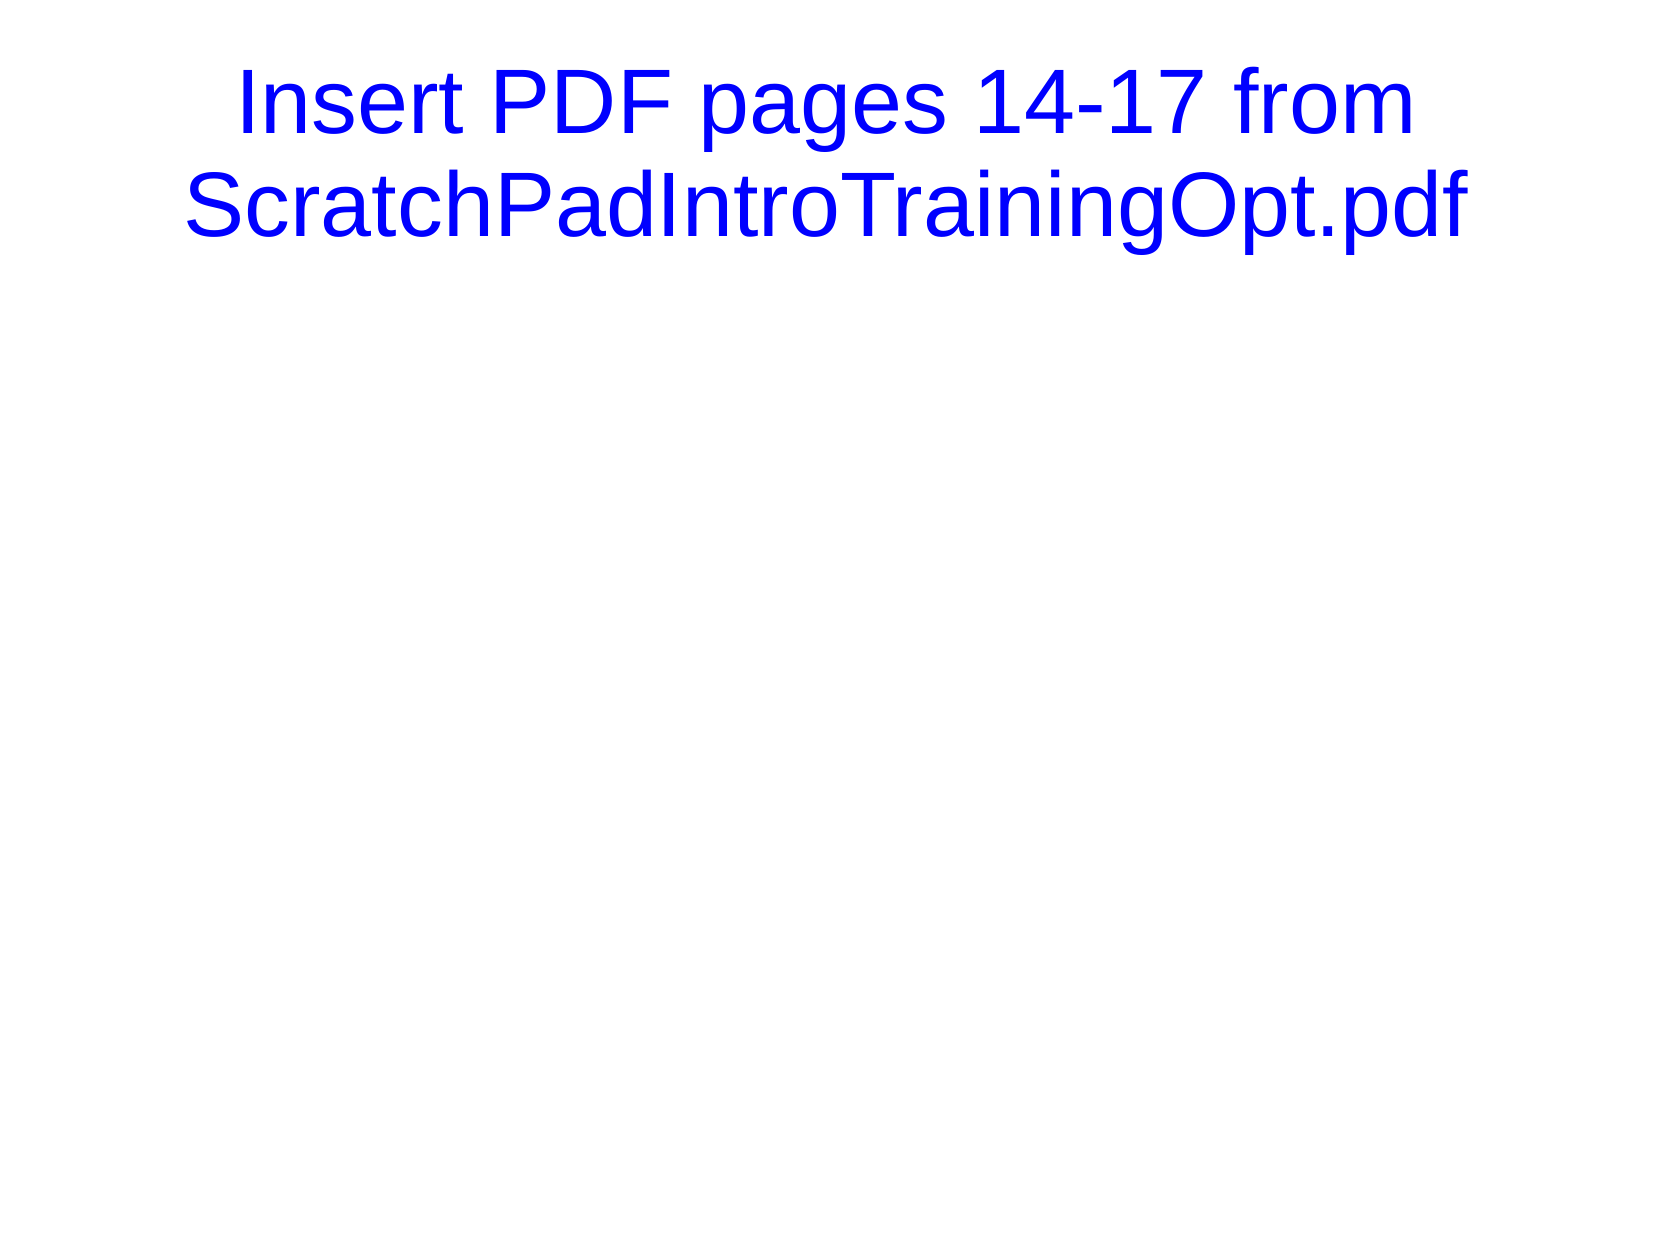

# Insert PDF pages 14-17 from ScratchPadIntroTrainingOpt.pdf